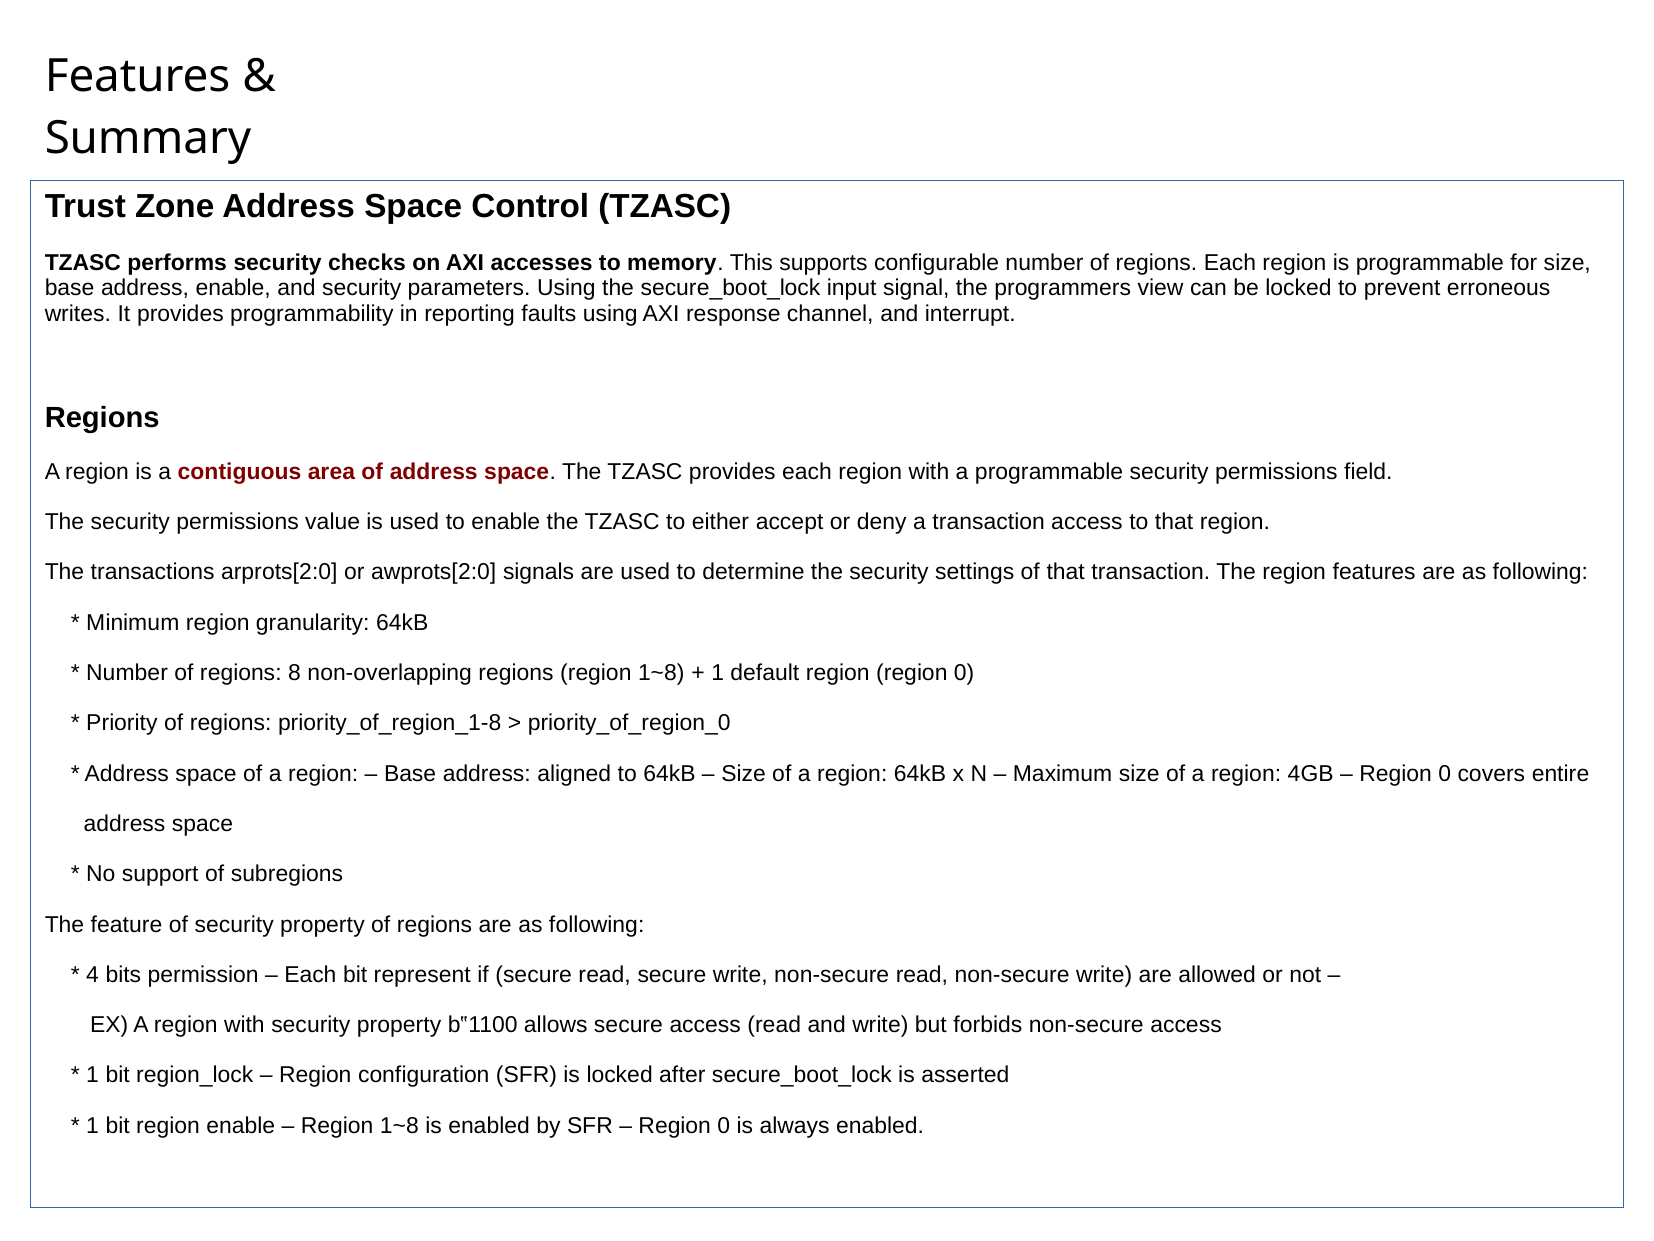

Features & Summary
Trust Zone Address Space Control (TZASC)
TZASC performs security checks on AXI accesses to memory. This supports configurable number of regions. Each region is programmable for size, base address, enable, and security parameters. Using the secure_boot_lock input signal, the programmers view can be locked to prevent erroneous writes. It provides programmability in reporting faults using AXI response channel, and interrupt.
Regions
A region is a contiguous area of address space. The TZASC provides each region with a programmable security permissions field.
The security permissions value is used to enable the TZASC to either accept or deny a transaction access to that region.
The transactions arprots[2:0] or awprots[2:0] signals are used to determine the security settings of that transaction. The region features are as following:
 * Minimum region granularity: 64kB
 * Number of regions: 8 non-overlapping regions (region 1~8) + 1 default region (region 0)
 * Priority of regions: priority_of_region_1-8 > priority_of_region_0
 * Address space of a region: – Base address: aligned to 64kB – Size of a region: 64kB x N – Maximum size of a region: 4GB – Region 0 covers entire
 address space
 * No support of subregions
The feature of security property of regions are as following:
 * 4 bits permission – Each bit represent if (secure read, secure write, non-secure read, non-secure write) are allowed or not –
 EX) A region with security property b‟1100 allows secure access (read and write) but forbids non-secure access
 * 1 bit region_lock – Region configuration (SFR) is locked after secure_boot_lock is asserted
 * 1 bit region enable – Region 1~8 is enabled by SFR – Region 0 is always enabled.